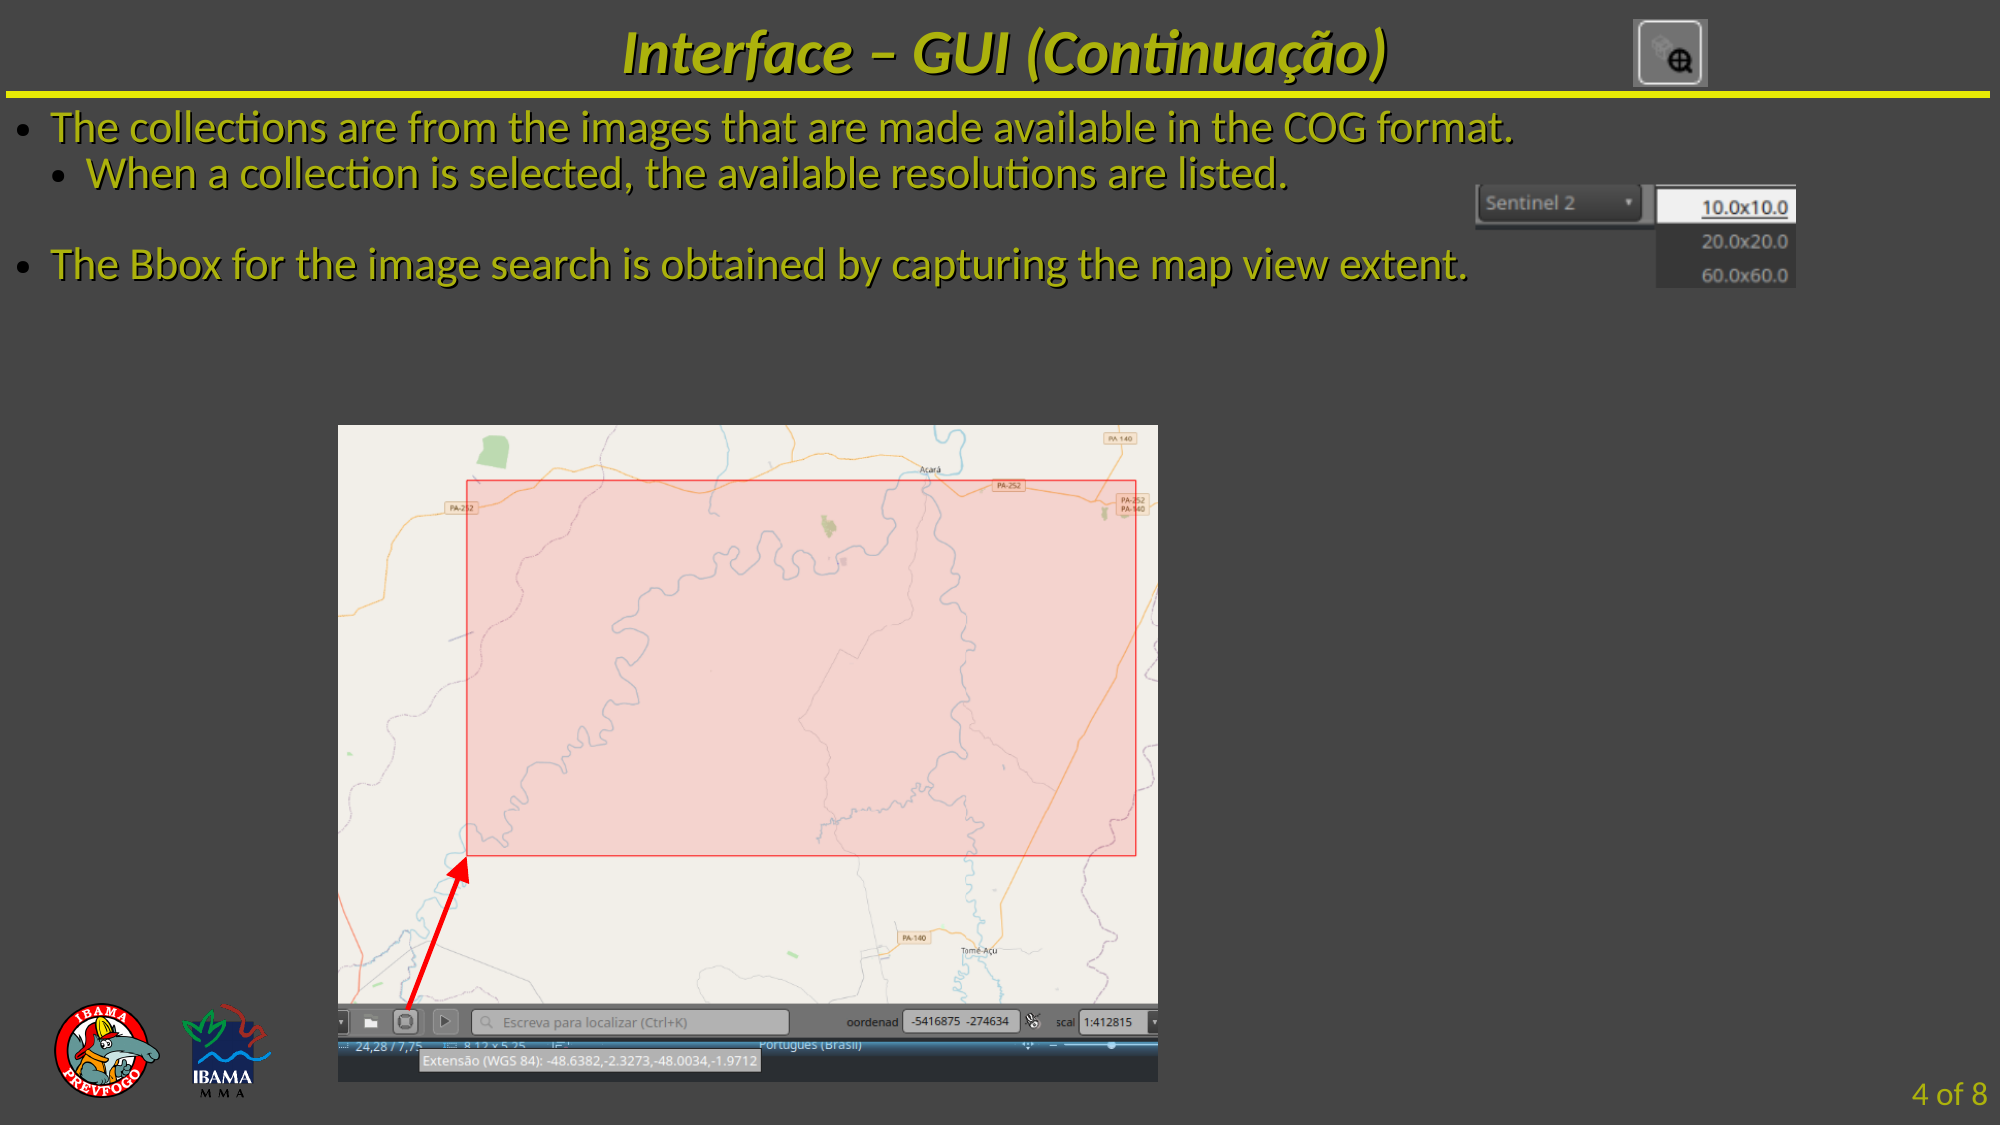

# Interface – GUI (Continuação)
The collections are from the images that are made available in the COG format.
When a collection is selected, the available resolutions are listed.
The Bbox for the image search is obtained by capturing the map view extent.
 of 8